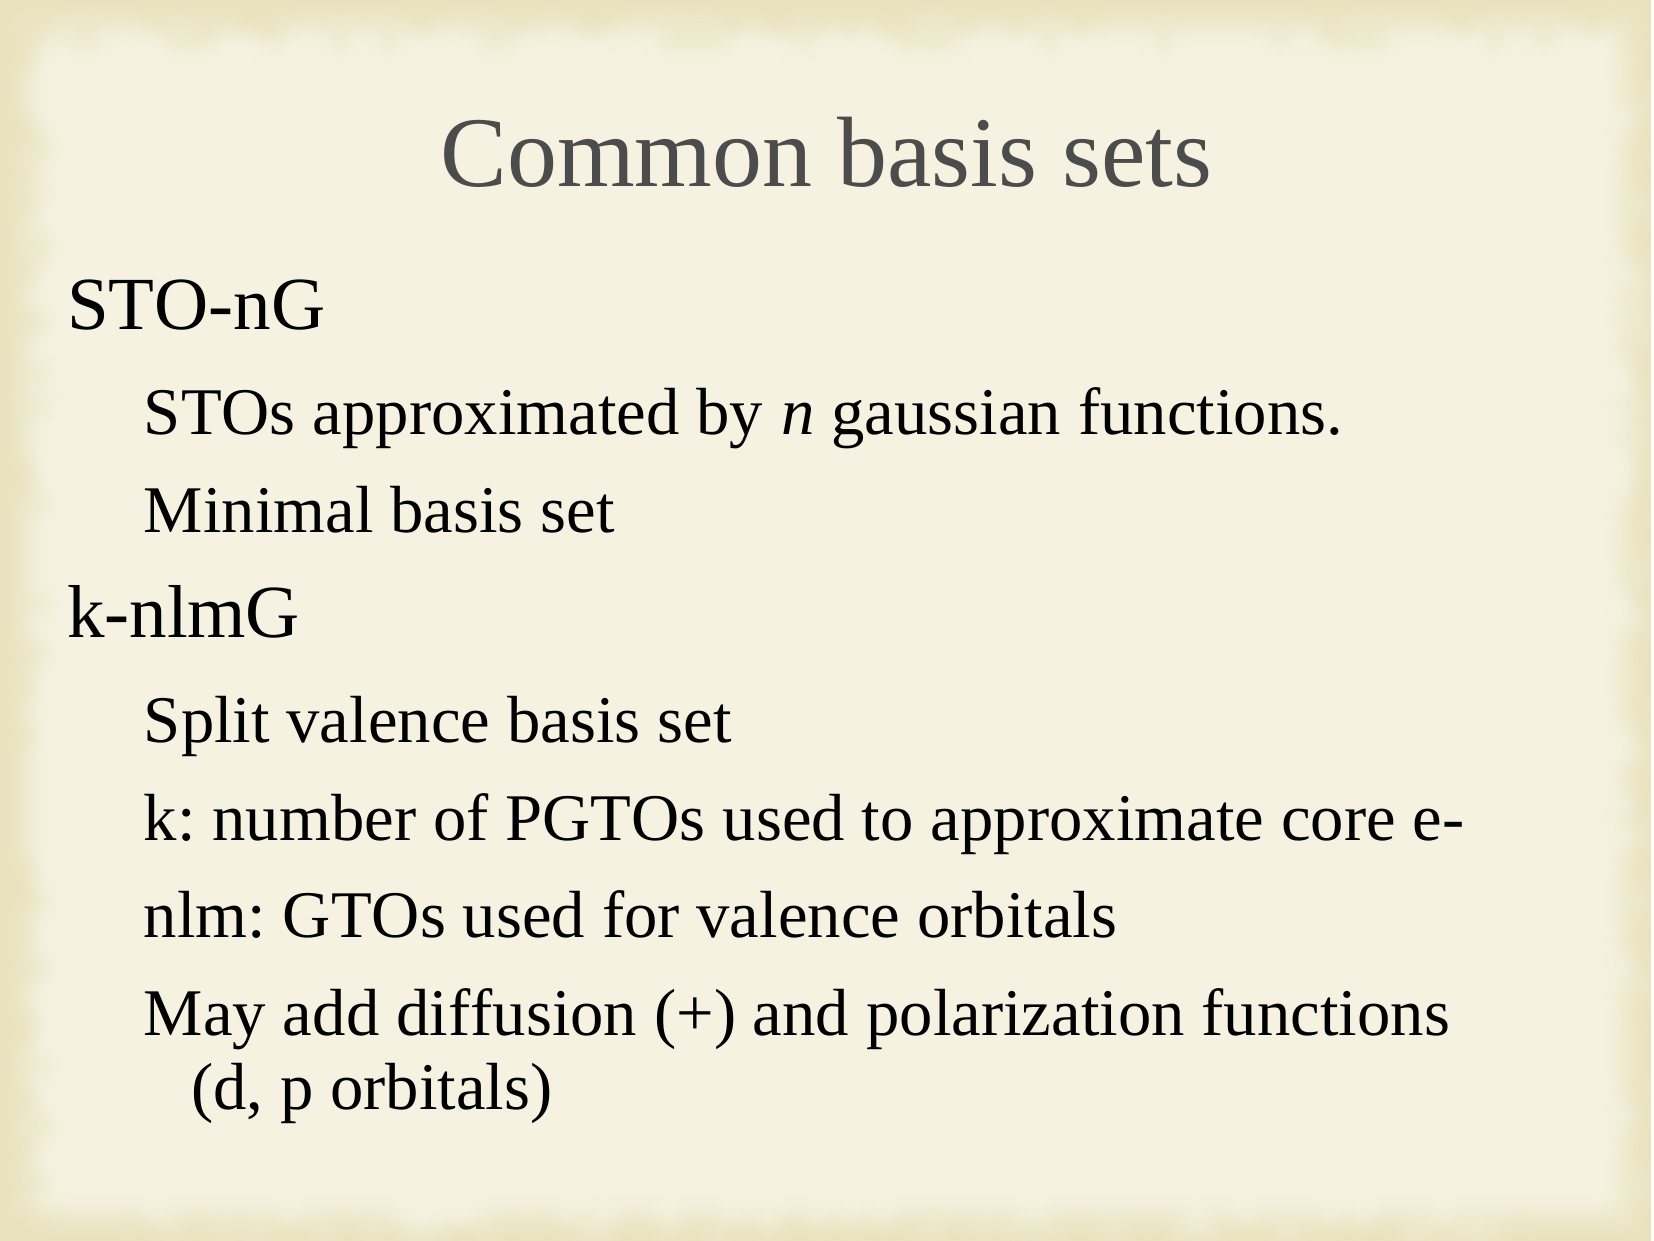

# Common basis sets
STO-nG
STOs approximated by n gaussian functions.
Minimal basis set
k-nlmG
Split valence basis set
k: number of PGTOs used to approximate core e-
nlm: GTOs used for valence orbitals
May add diffusion (+) and polarization functions (d, p orbitals)